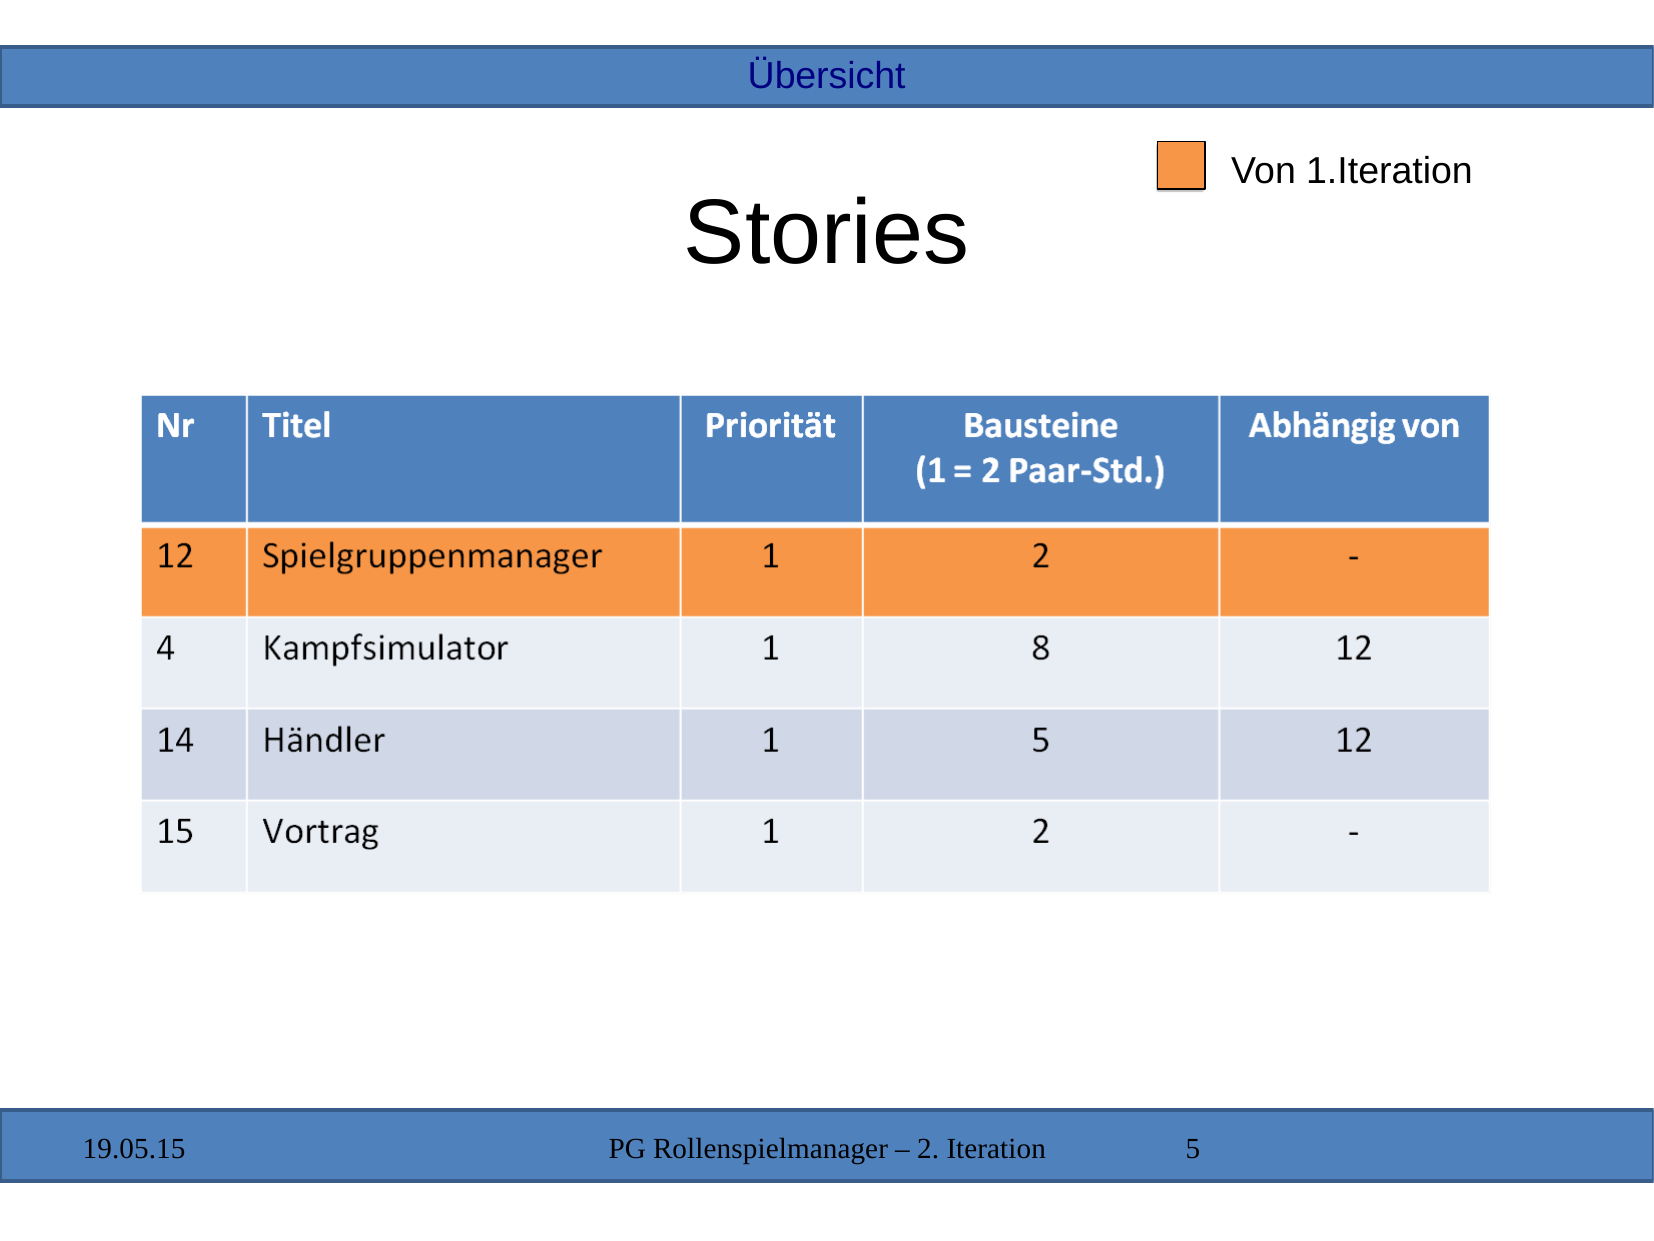

Übersicht
Von 1.Iteration
# Stories
19.05.15
PG Rollenspielmanager – 2. Iteration
4